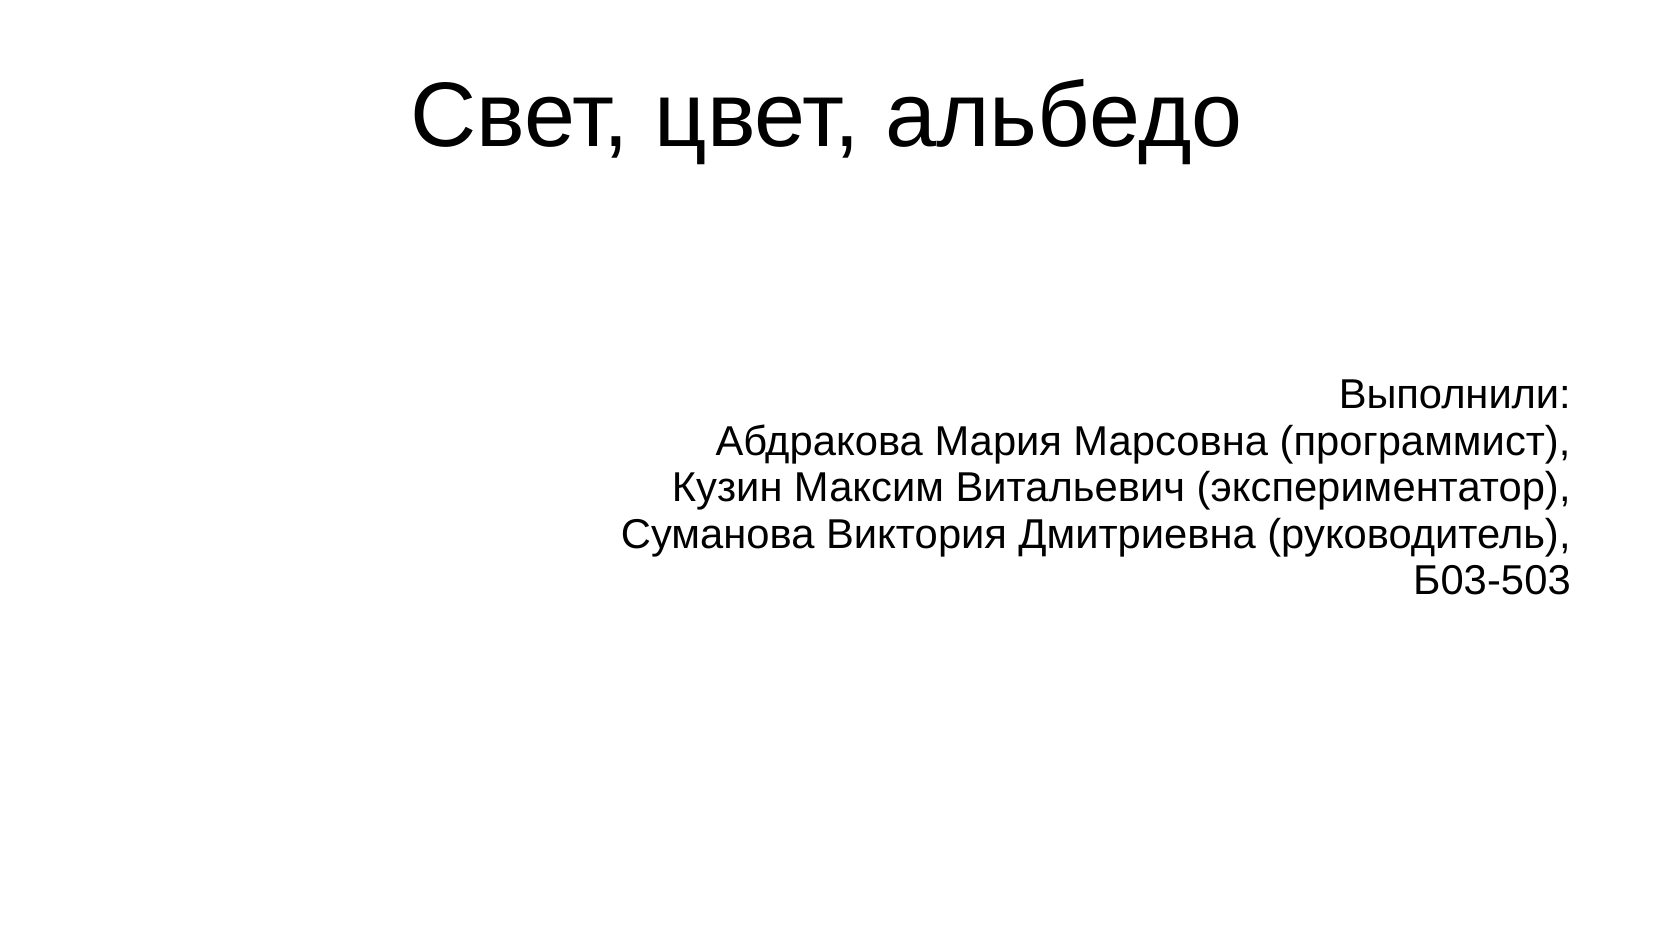

# Свет, цвет, альбедо
Выполнили:
Абдракова Мария Марсовна (программист),
Кузин Максим Витальевич (экспериментатор),
Суманова Виктория Дмитриевна (руководитель),
Б03-503